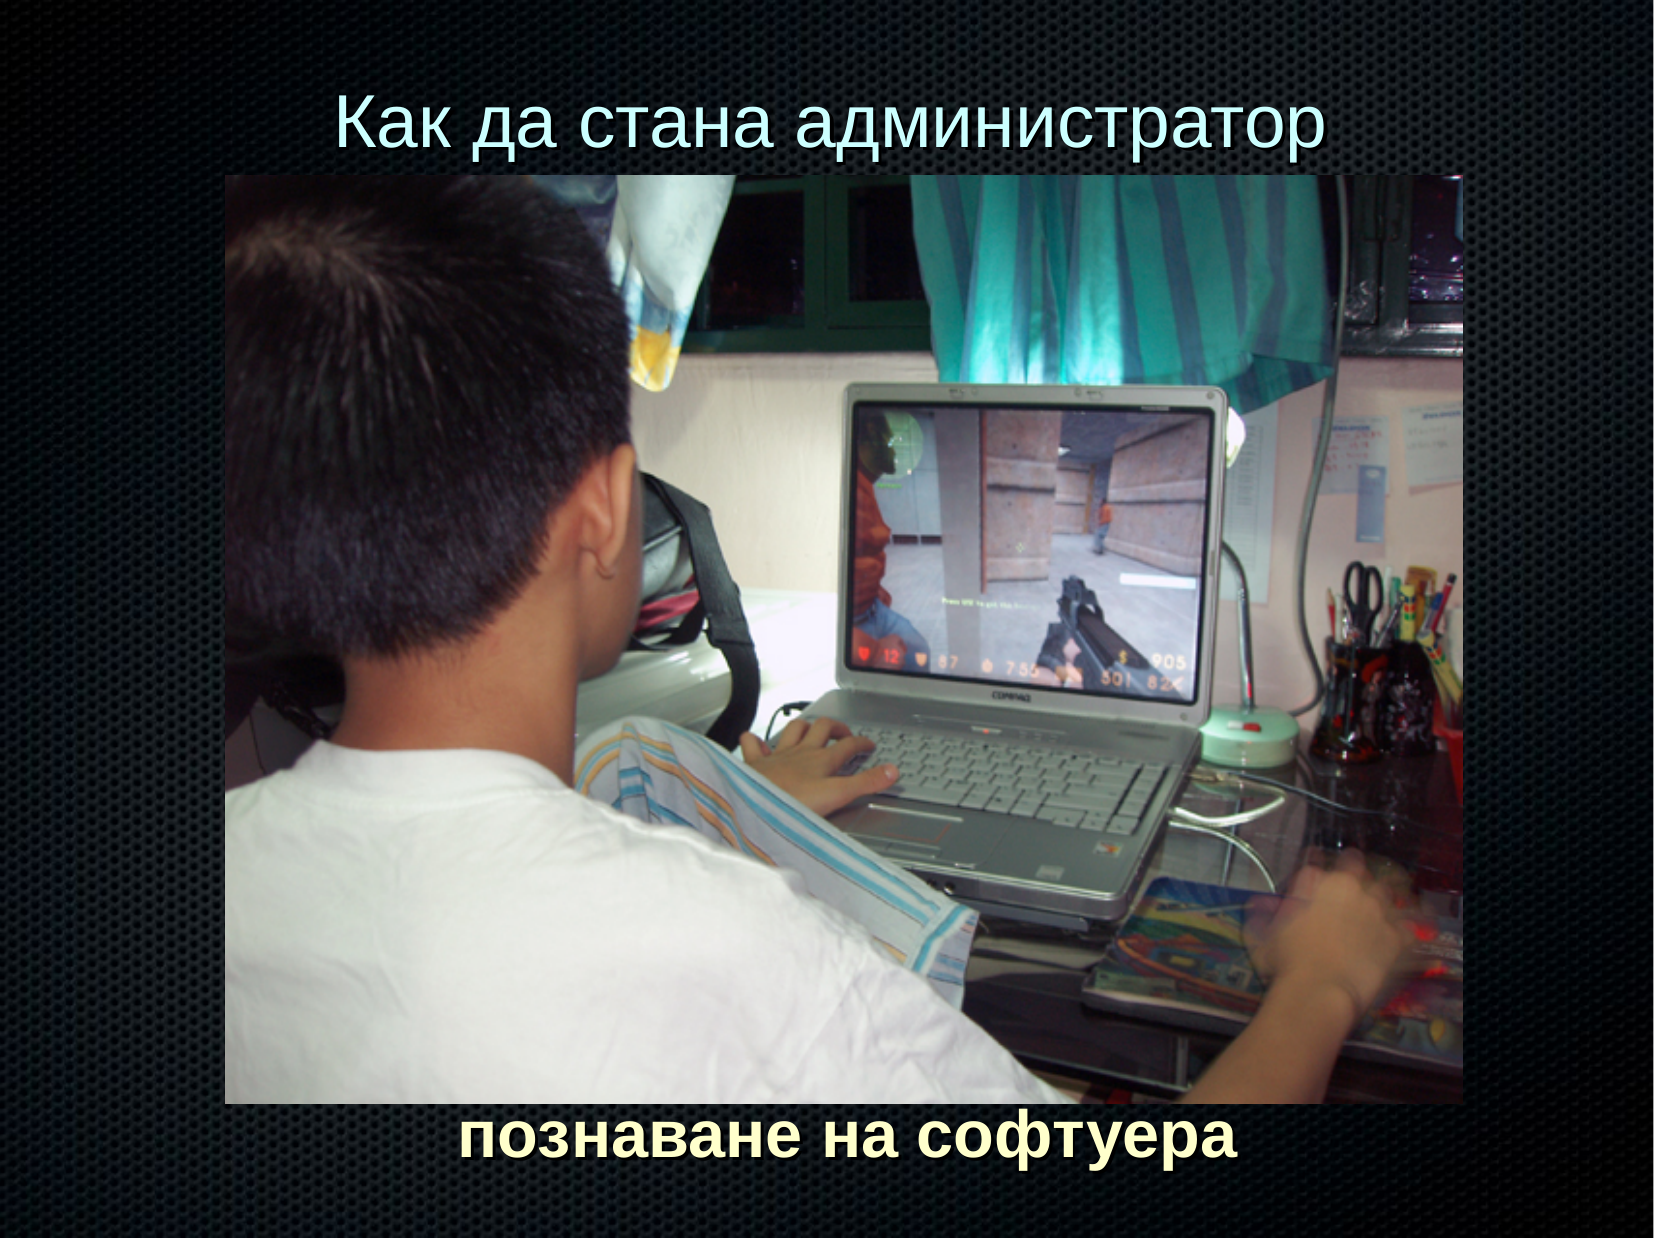

# Как да стана администратор
 					познаване на софтуера